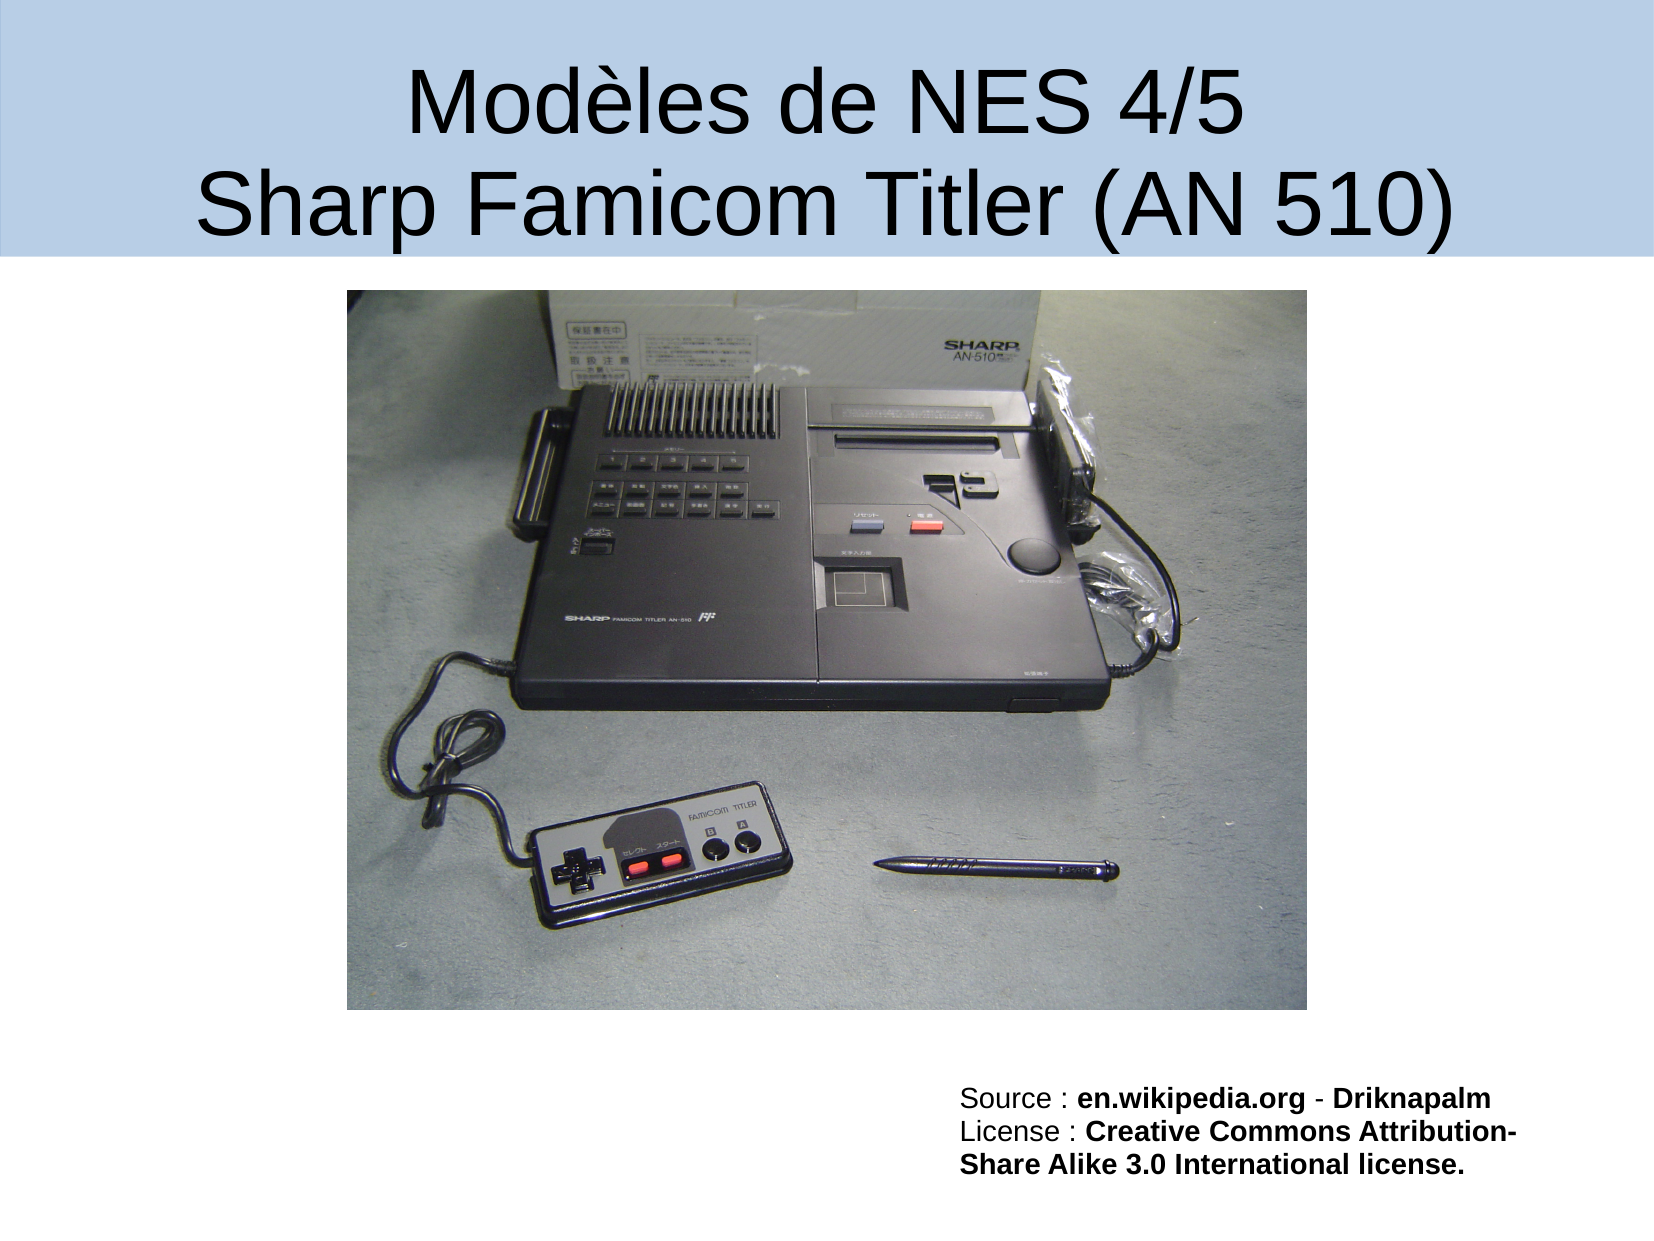

# Modèles de NES 4/5 Sharp Famicom Titler (AN 510)
Source : en.wikipedia.org - Driknapalm
License : Creative Commons Attribution-Share Alike 3.0 International license.